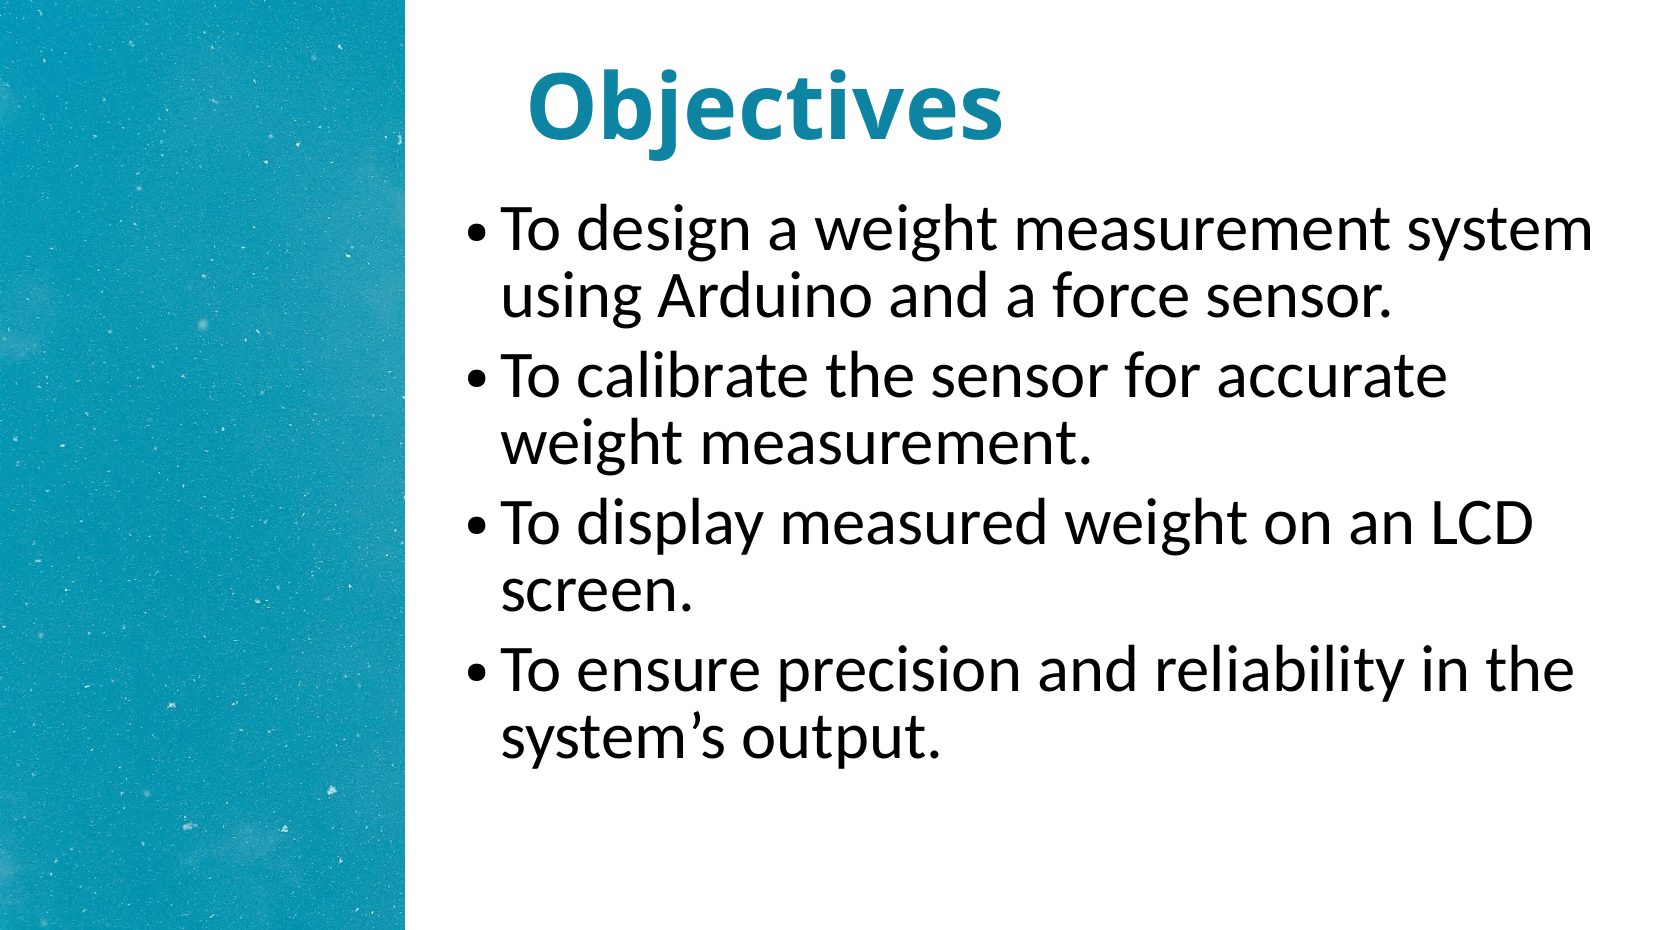

# Objectives
To design a weight measurement system using Arduino and a force sensor.
To calibrate the sensor for accurate weight measurement.
To display measured weight on an LCD screen.
To ensure precision and reliability in the system’s output.